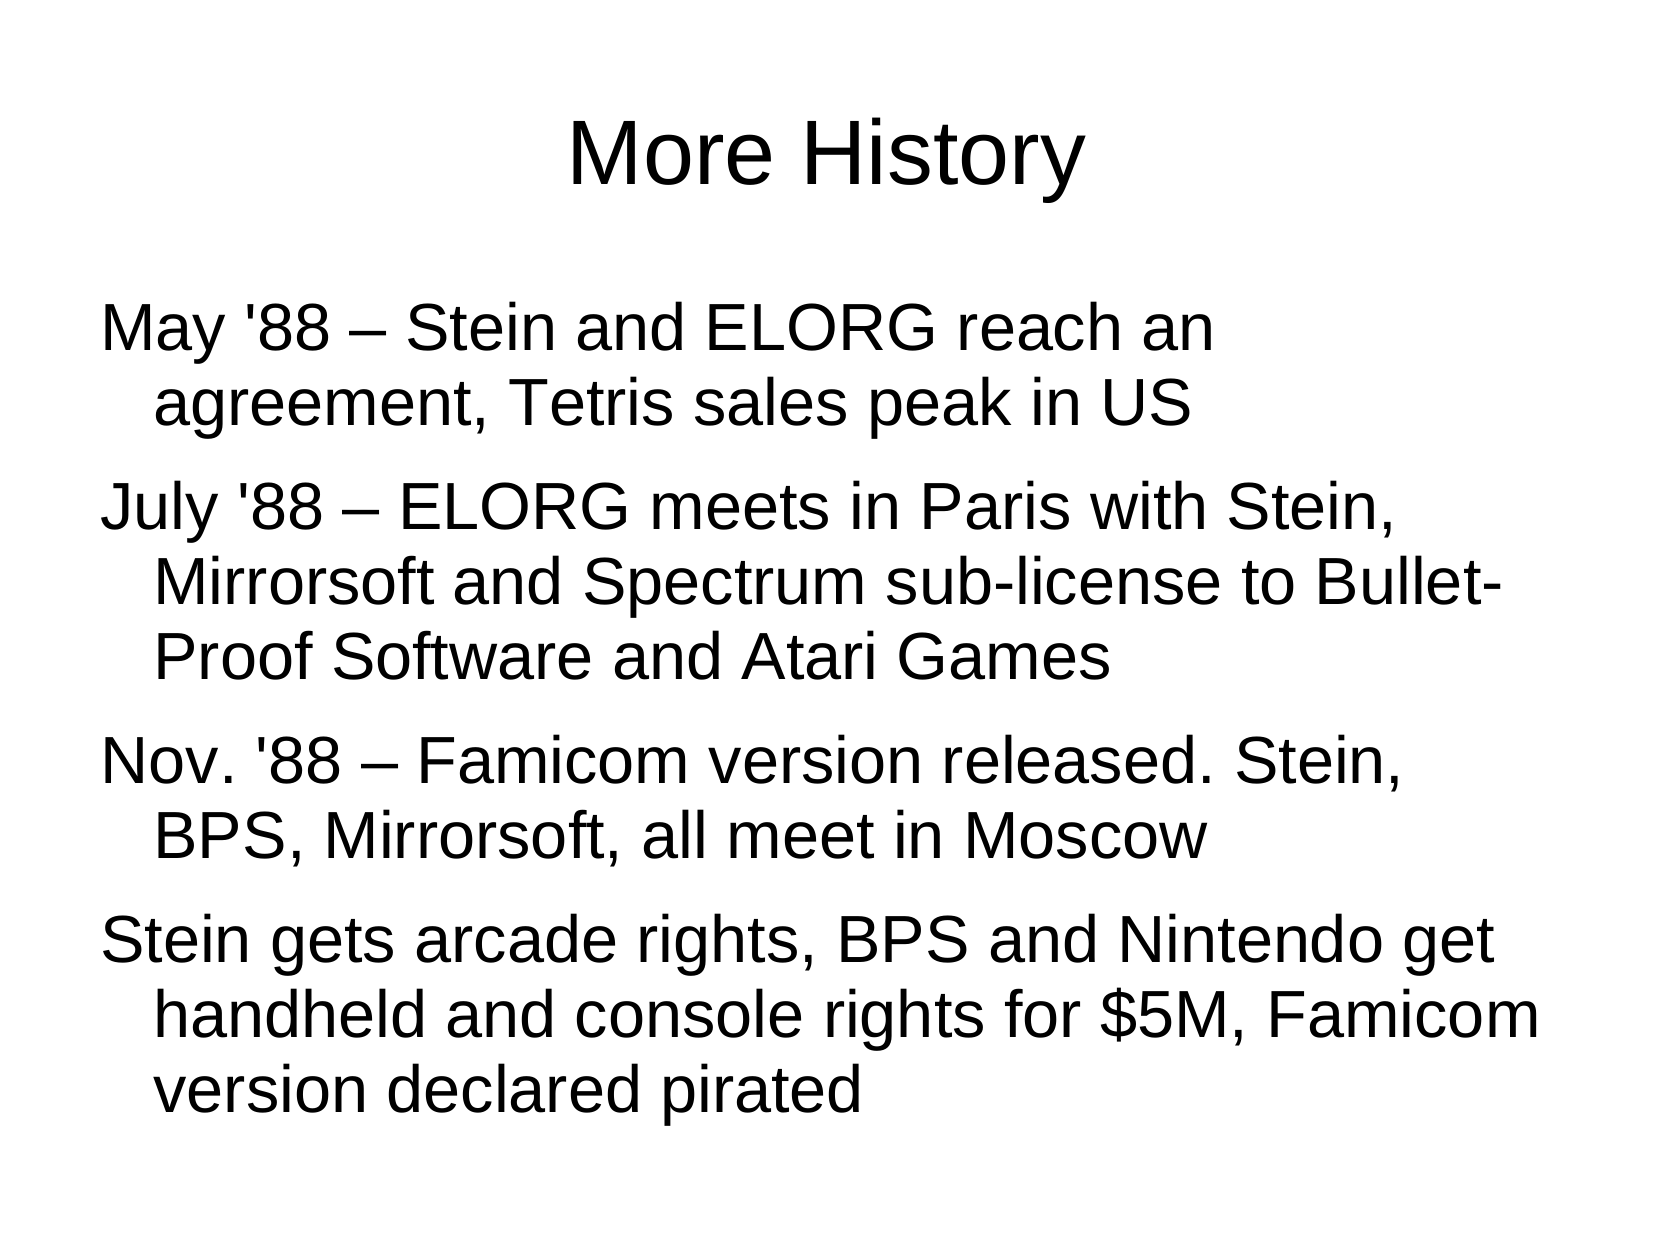

# More History
May '88 – Stein and ELORG reach an agreement, Tetris sales peak in US
July '88 – ELORG meets in Paris with Stein, Mirrorsoft and Spectrum sub-license to Bullet-Proof Software and Atari Games
Nov. '88 – Famicom version released. Stein, BPS, Mirrorsoft, all meet in Moscow
Stein gets arcade rights, BPS and Nintendo get handheld and console rights for $5M, Famicom version declared pirated